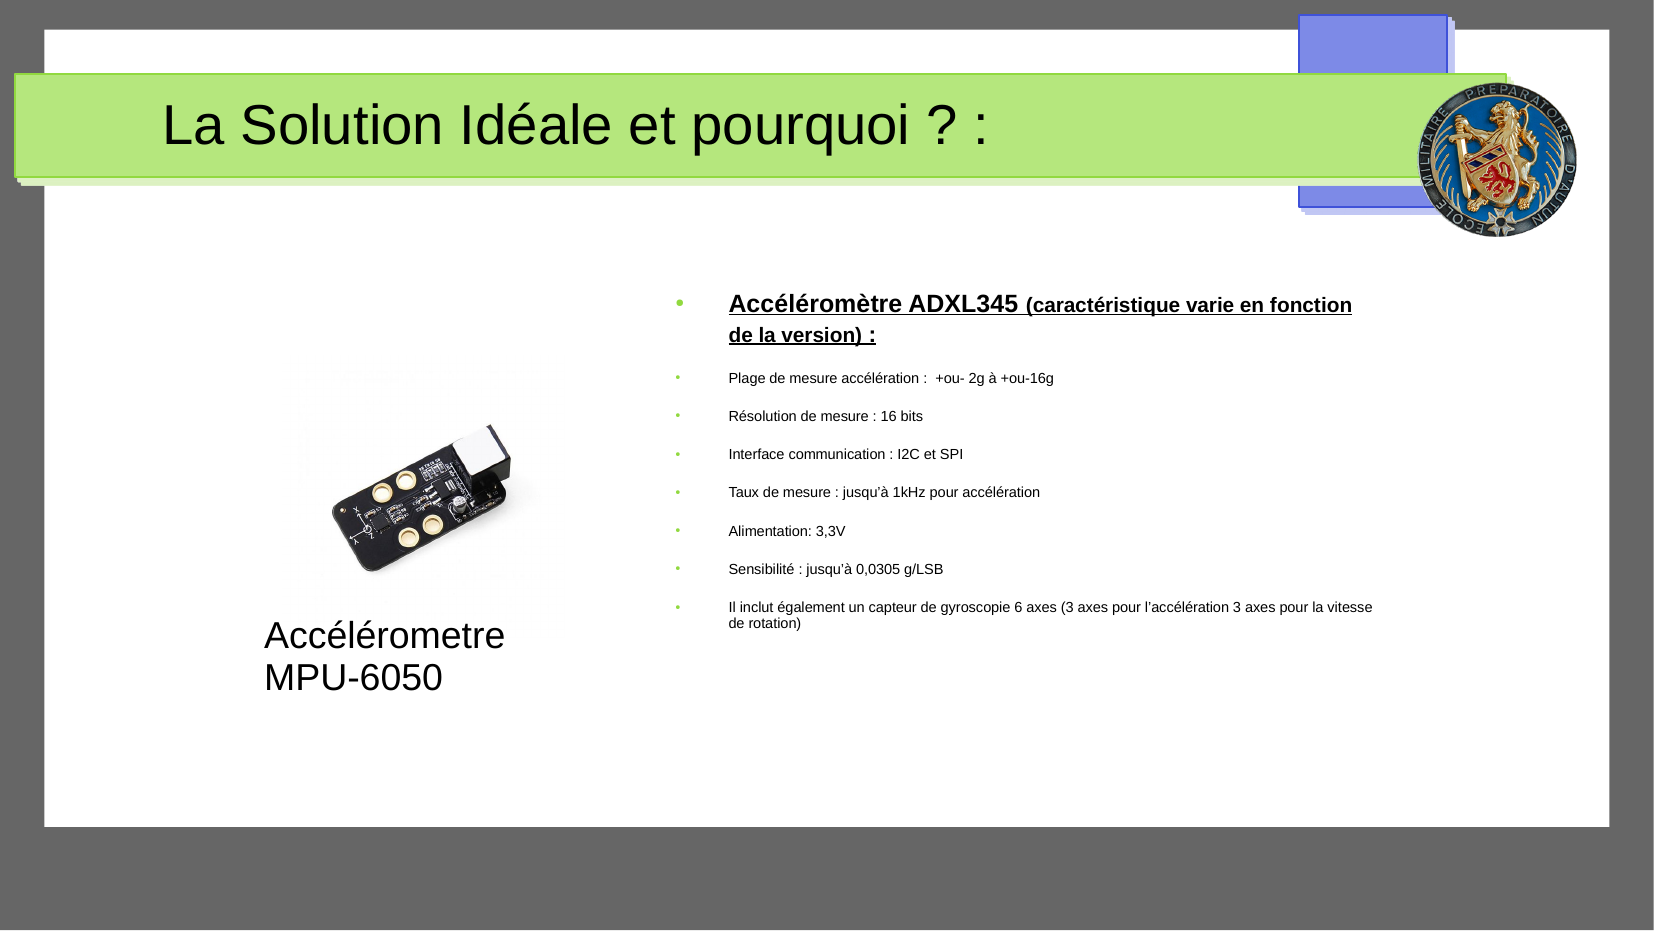

# La Solution Idéale et pourquoi ? :
Accéléromètre ADXL345 (caractéristique varie en fonction de la version) :
Plage de mesure accélération : +ou- 2g à +ou-16g
Résolution de mesure : 16 bits
Interface communication : I2C et SPI
Taux de mesure : jusqu’à 1kHz pour accélération
Alimentation: 3,3V
Sensibilité : jusqu’à 0,0305 g/LSB
Il inclut également un capteur de gyroscopie 6 axes (3 axes pour l’accélération 3 axes pour la vitesse de rotation)
Accélérometre MPU-6050